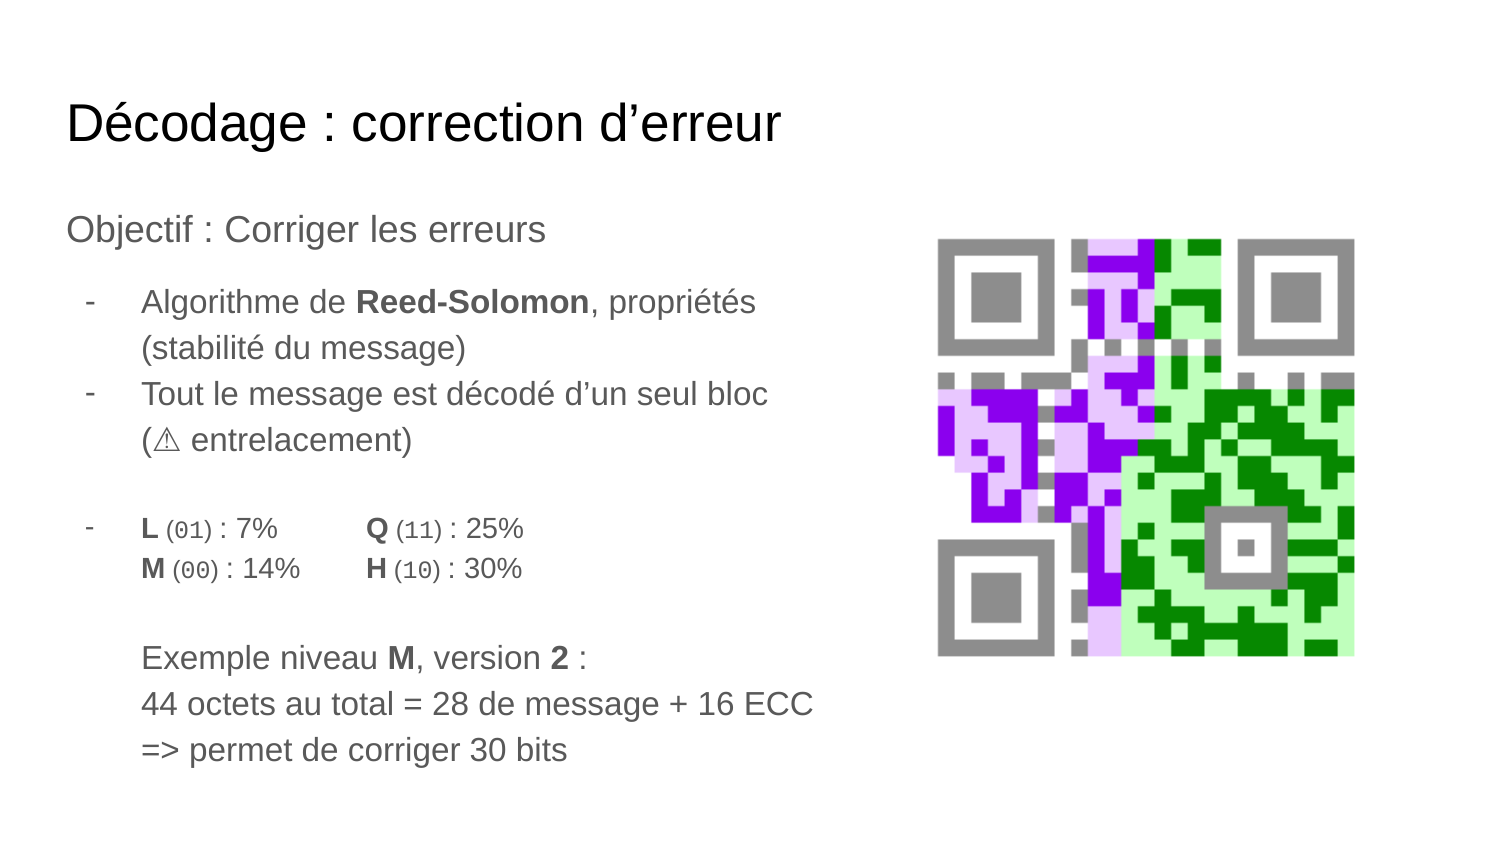

# Décodage : correction d’erreur
Objectif : Corriger les erreurs
Algorithme de Reed-Solomon, propriétés
(stabilité du message)
Tout le message est décodé d’un seul bloc (⚠️ entrelacement)
L (01) : 7%		Q (11) : 25%
M (00) : 14%	H (10) : 30%
Exemple niveau M, version 2 :
44 octets au total = 28 de message + 16 ECC
=> permet de corriger 30 bits